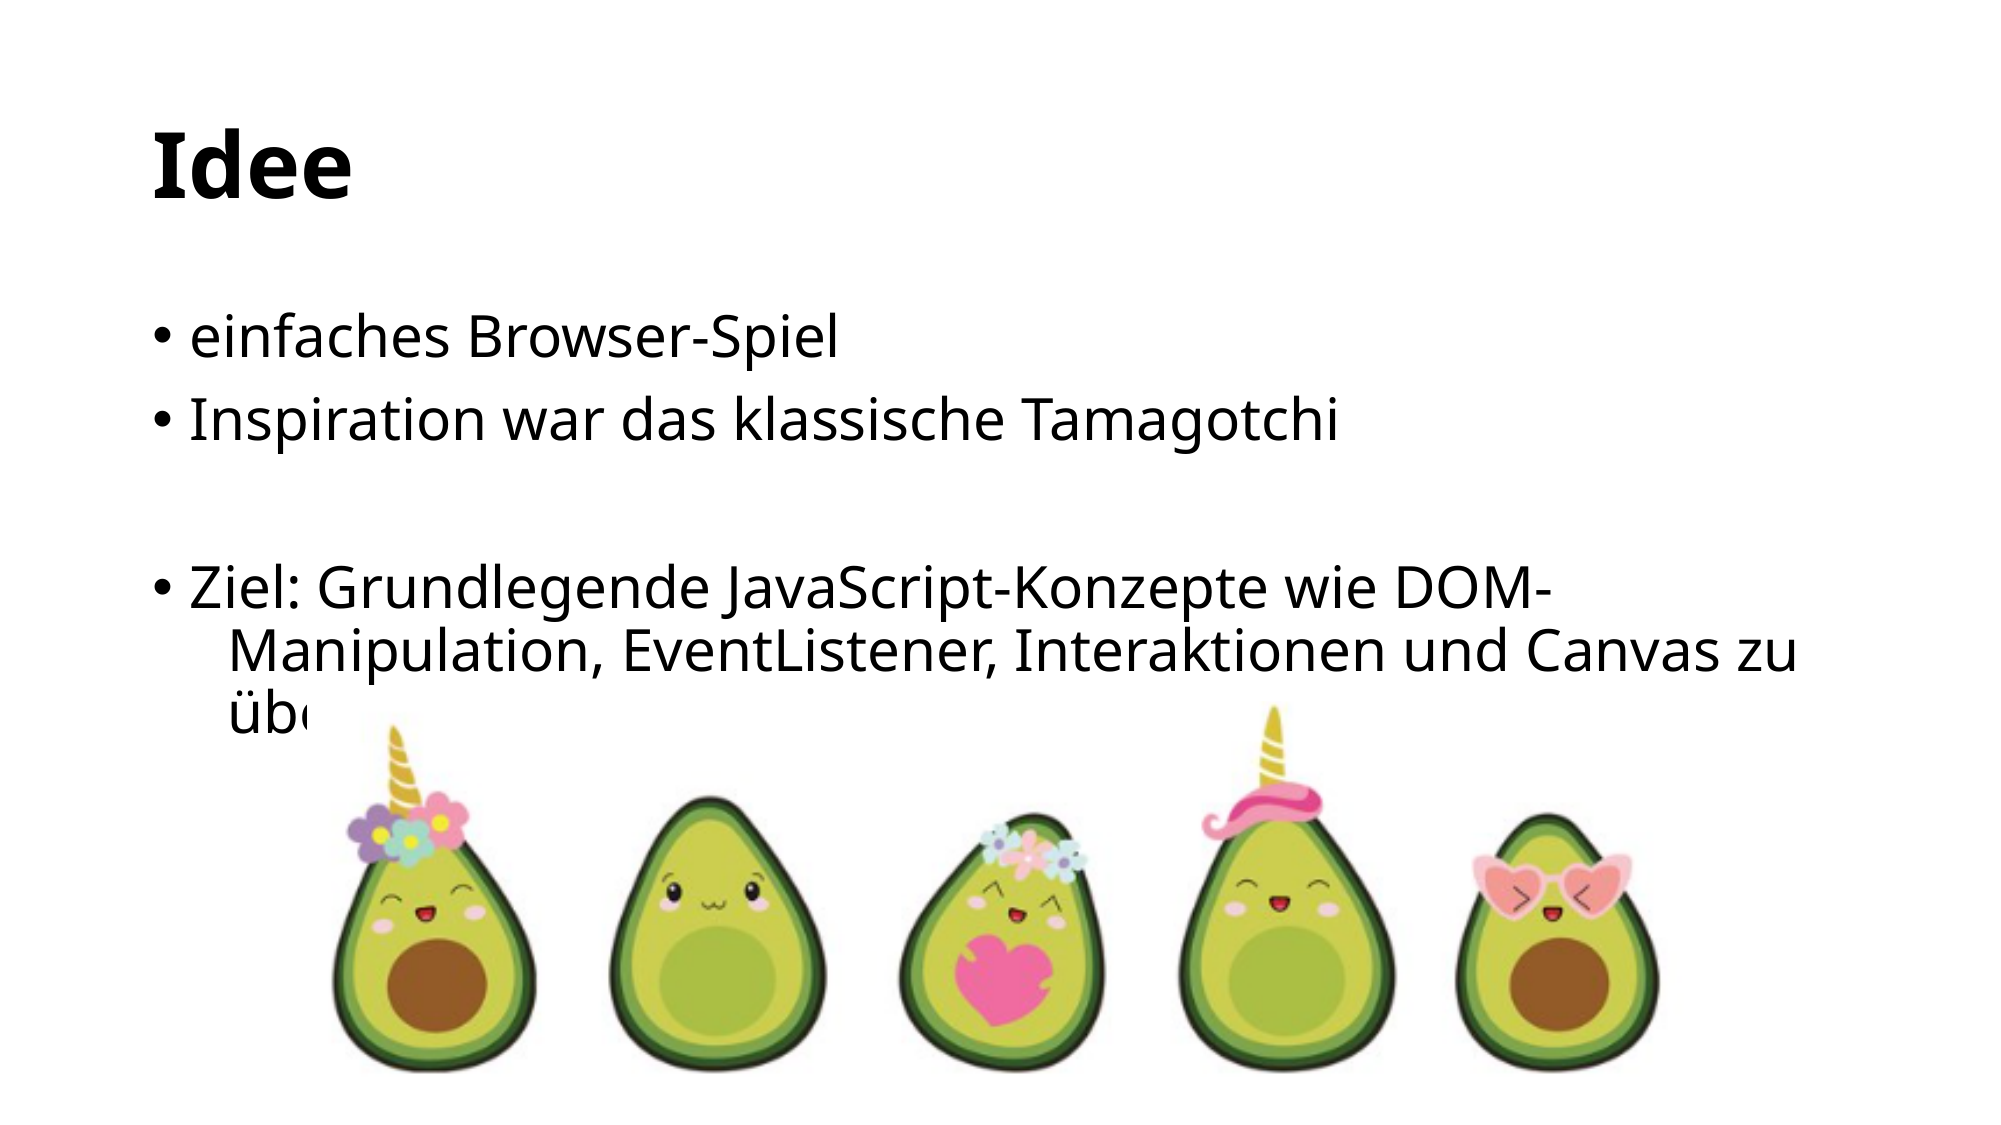

# Idee
einfaches Browser-Spiel
Inspiration war das klassische Tamagotchi
Ziel: Grundlegende JavaScript-Konzepte wie DOM-Manipulation, EventListener, Interaktionen und Canvas zu üben.